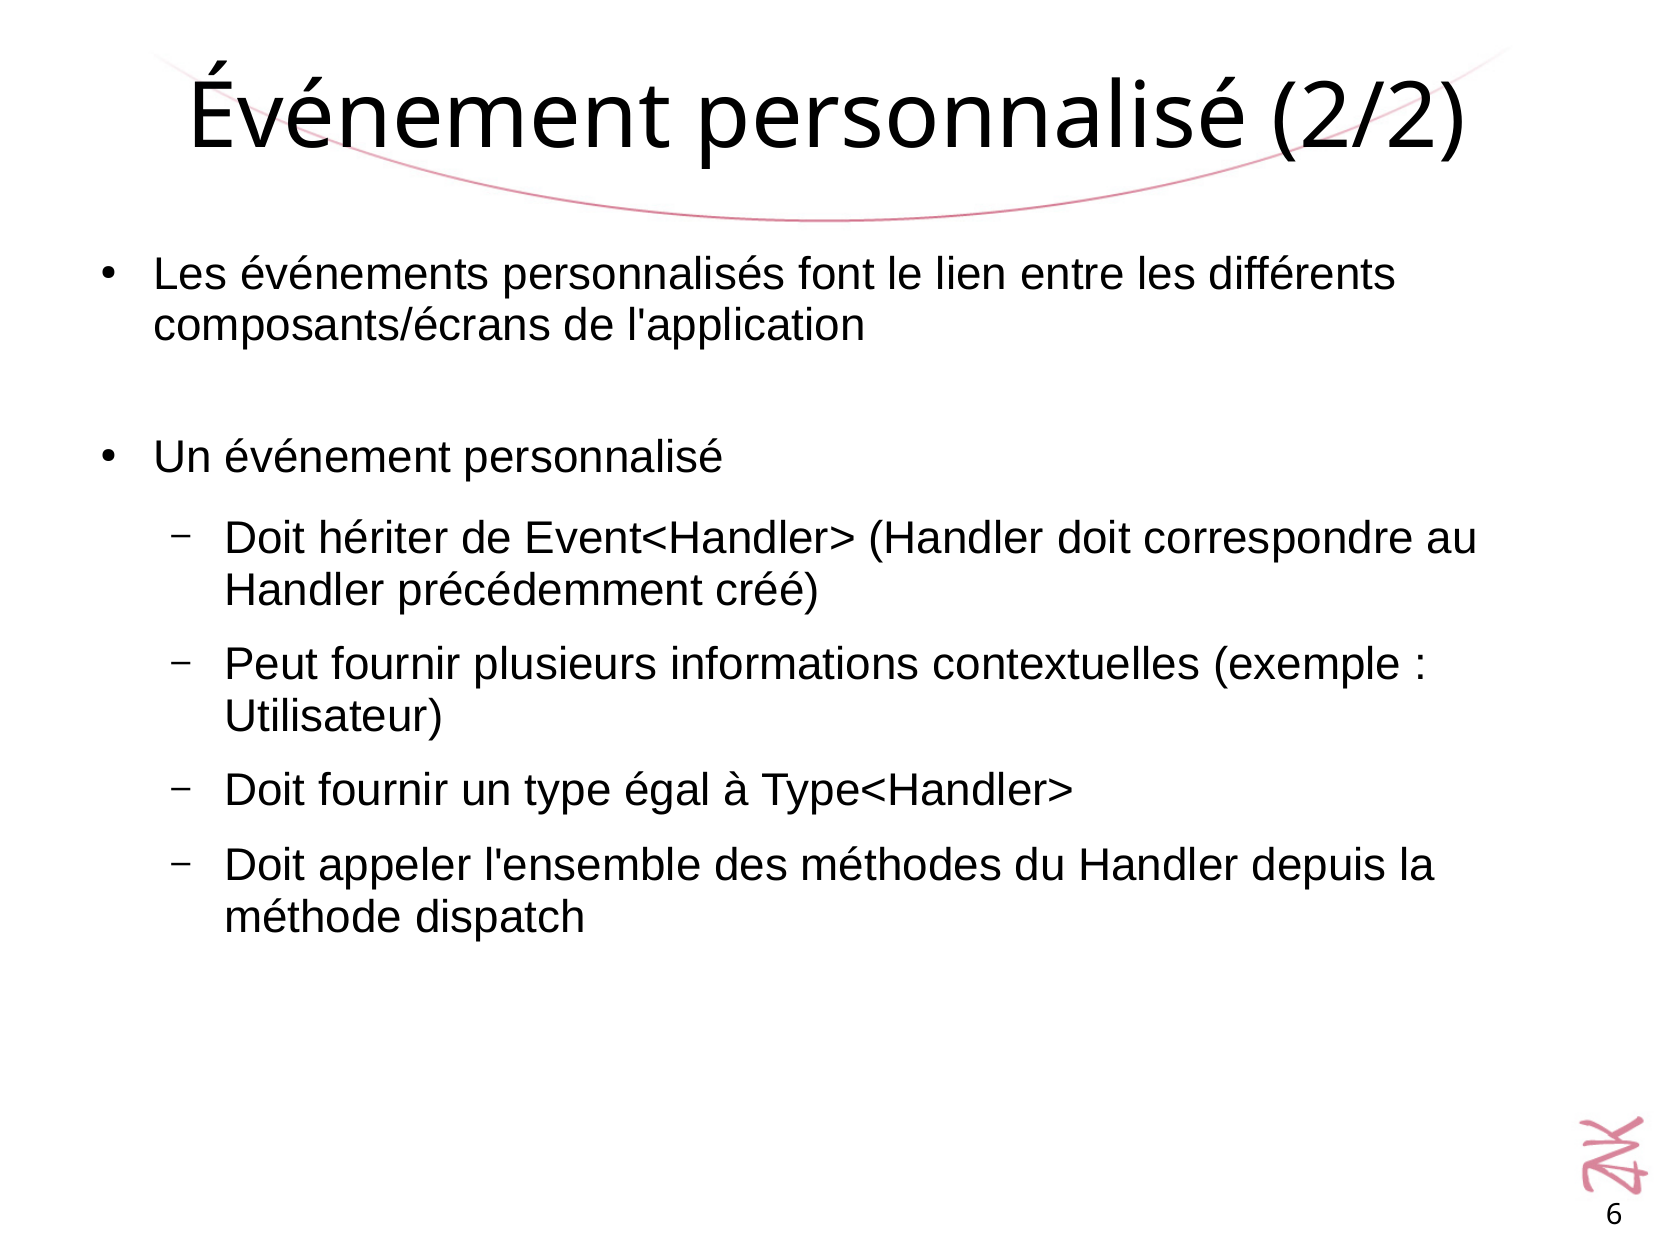

# Événement personnalisé (2/2)
Les événements personnalisés font le lien entre les différents composants/écrans de l'application
Un événement personnalisé
Doit hériter de Event<Handler> (Handler doit correspondre au 	Handler précédemment créé)
Peut fournir plusieurs informations contextuelles (exemple : Utilisateur)
Doit fournir un type égal à Type<Handler>
Doit appeler l'ensemble des méthodes du Handler depuis la méthode dispatch
6